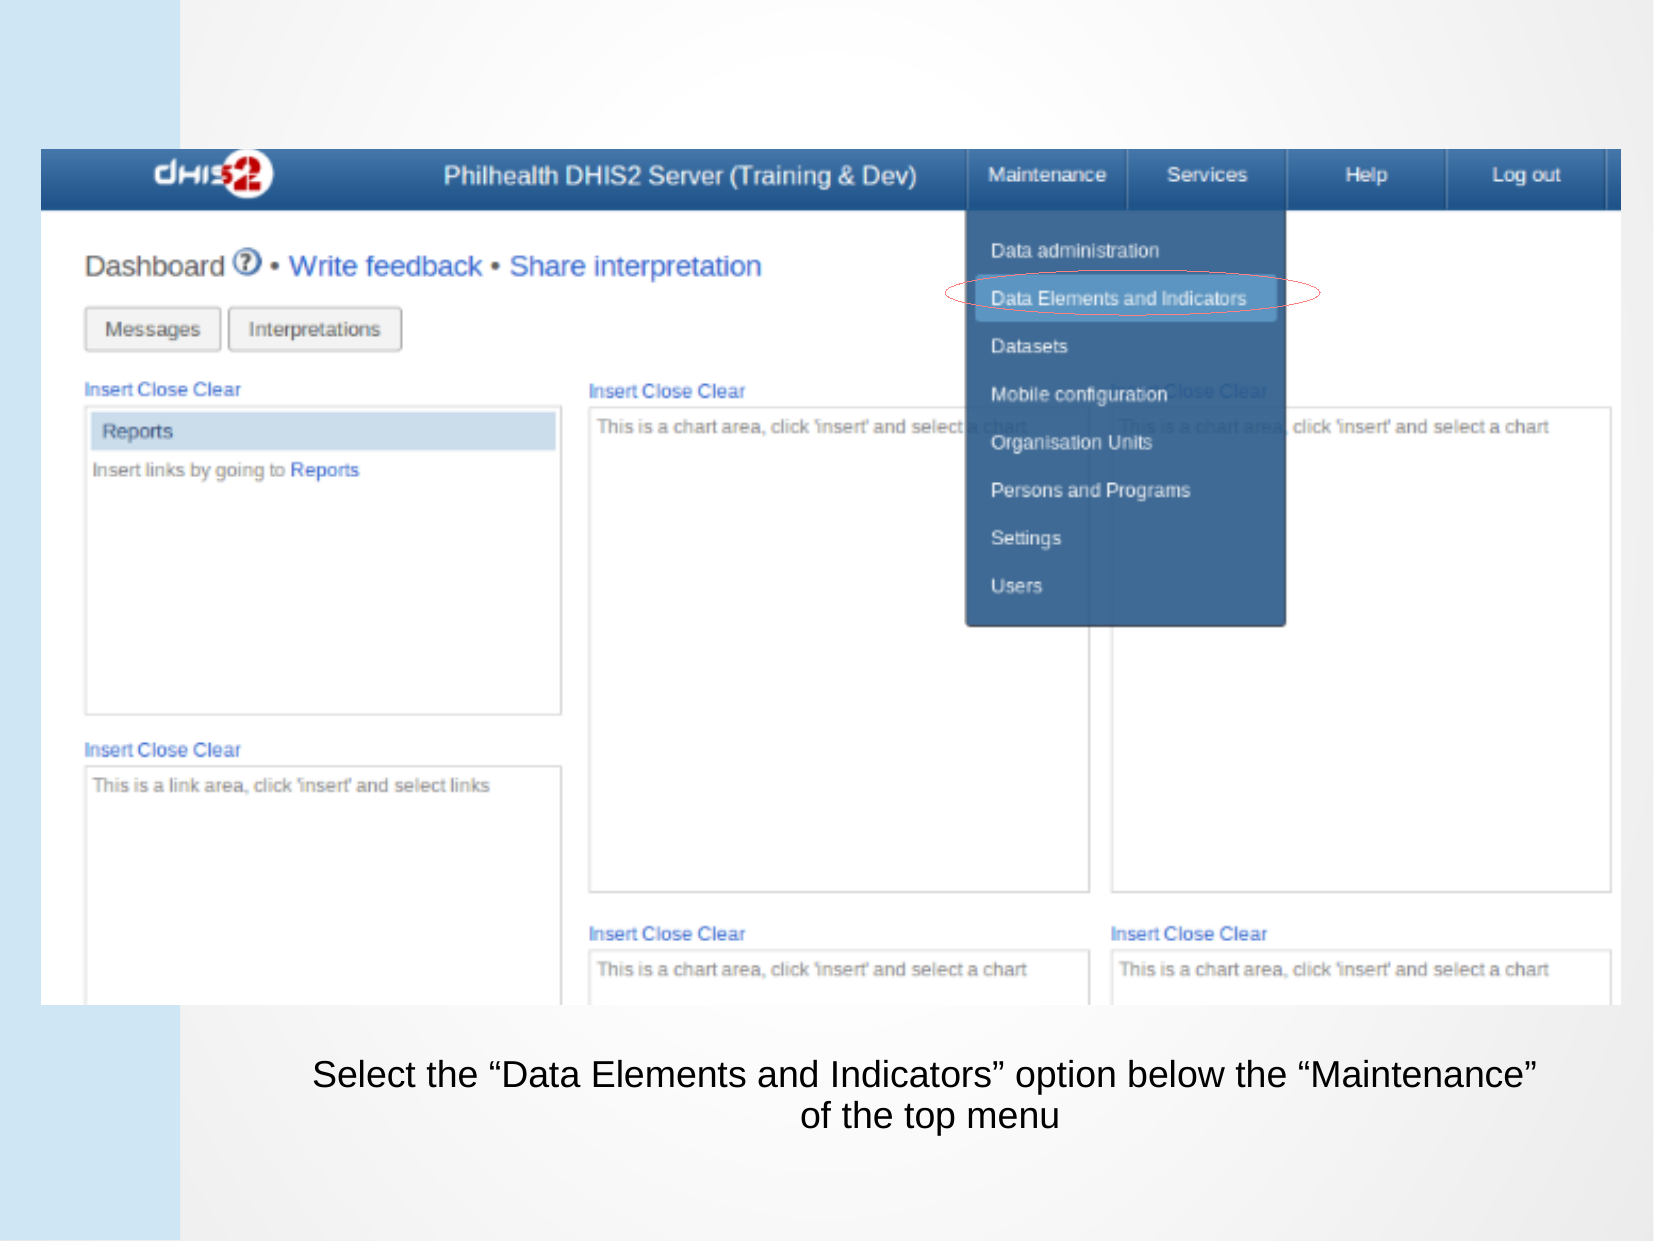

Select the “Data Elements and Indicators” option below the “Maintenance”
of the top menu